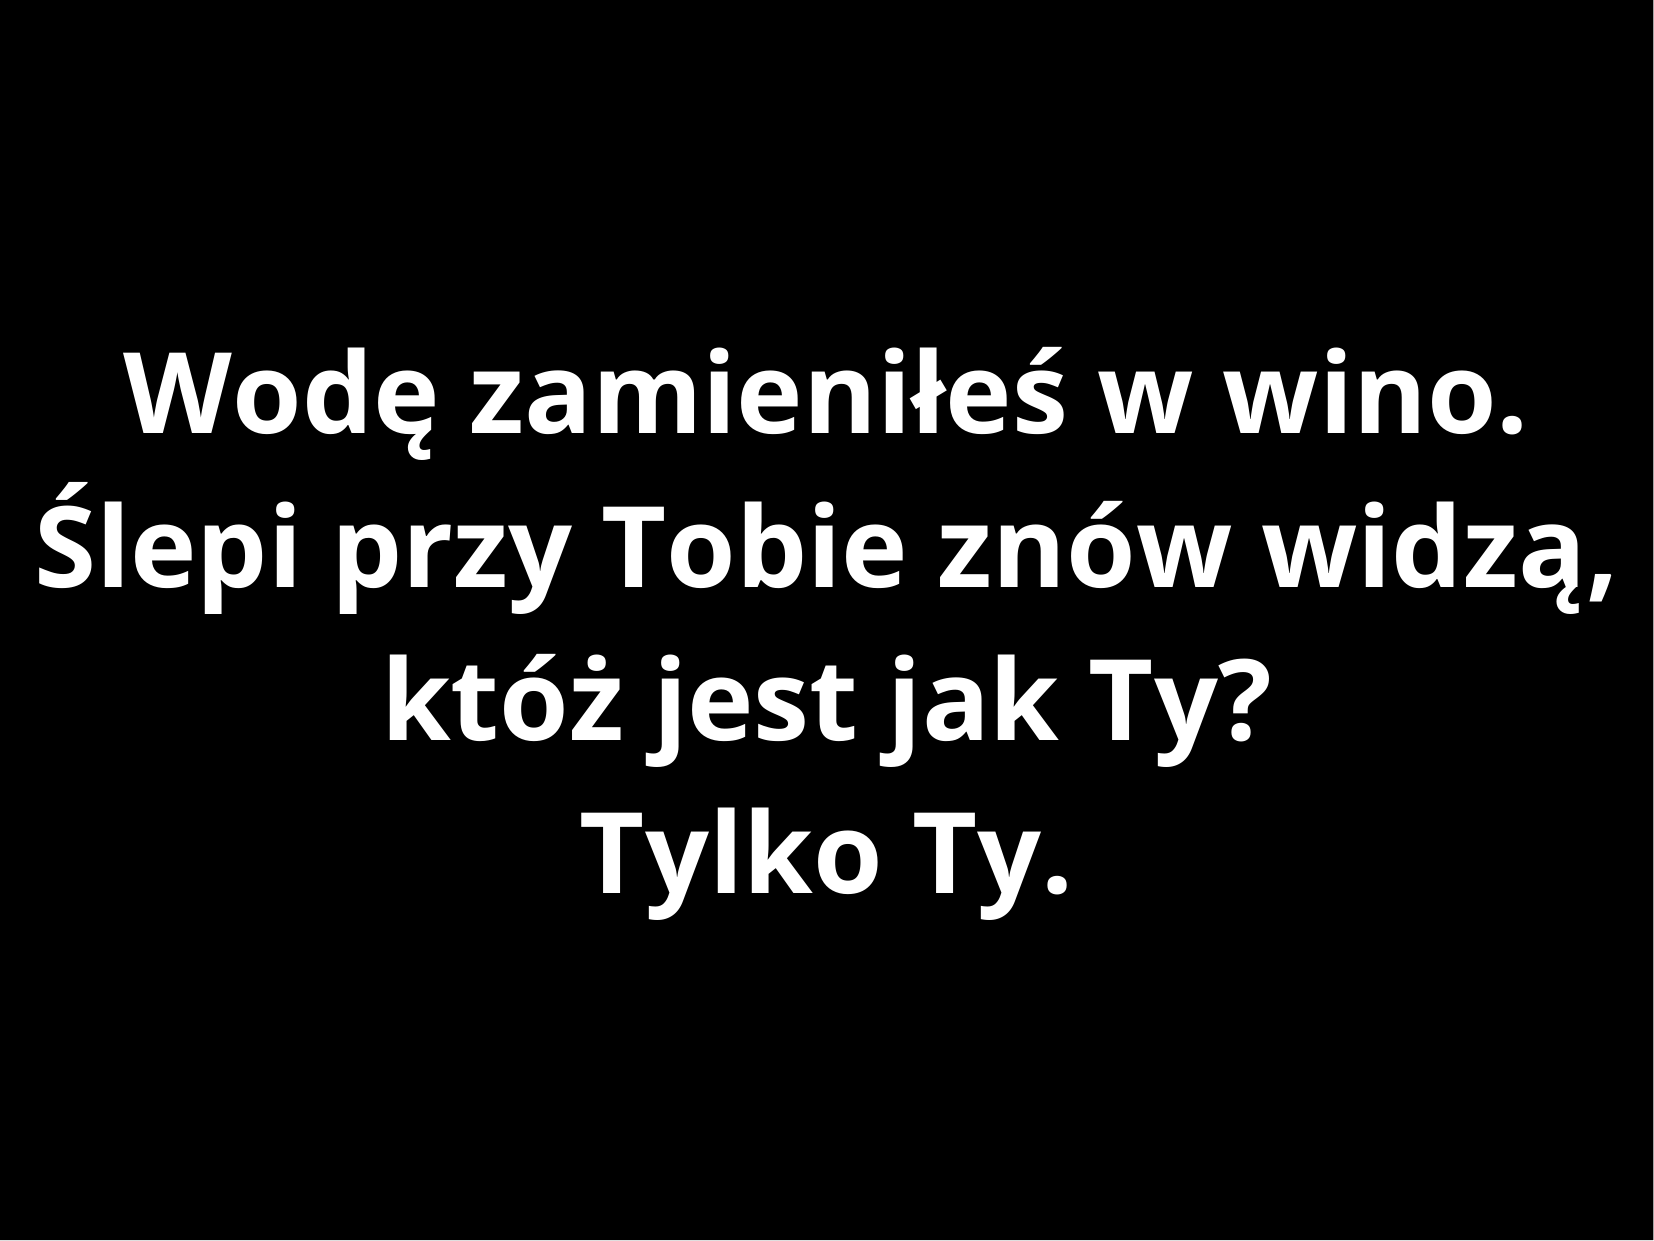

# Wodę zamieniłeś w wino. Ślepi przy Tobie znów widzą, któż jest jak Ty? Tylko Ty.